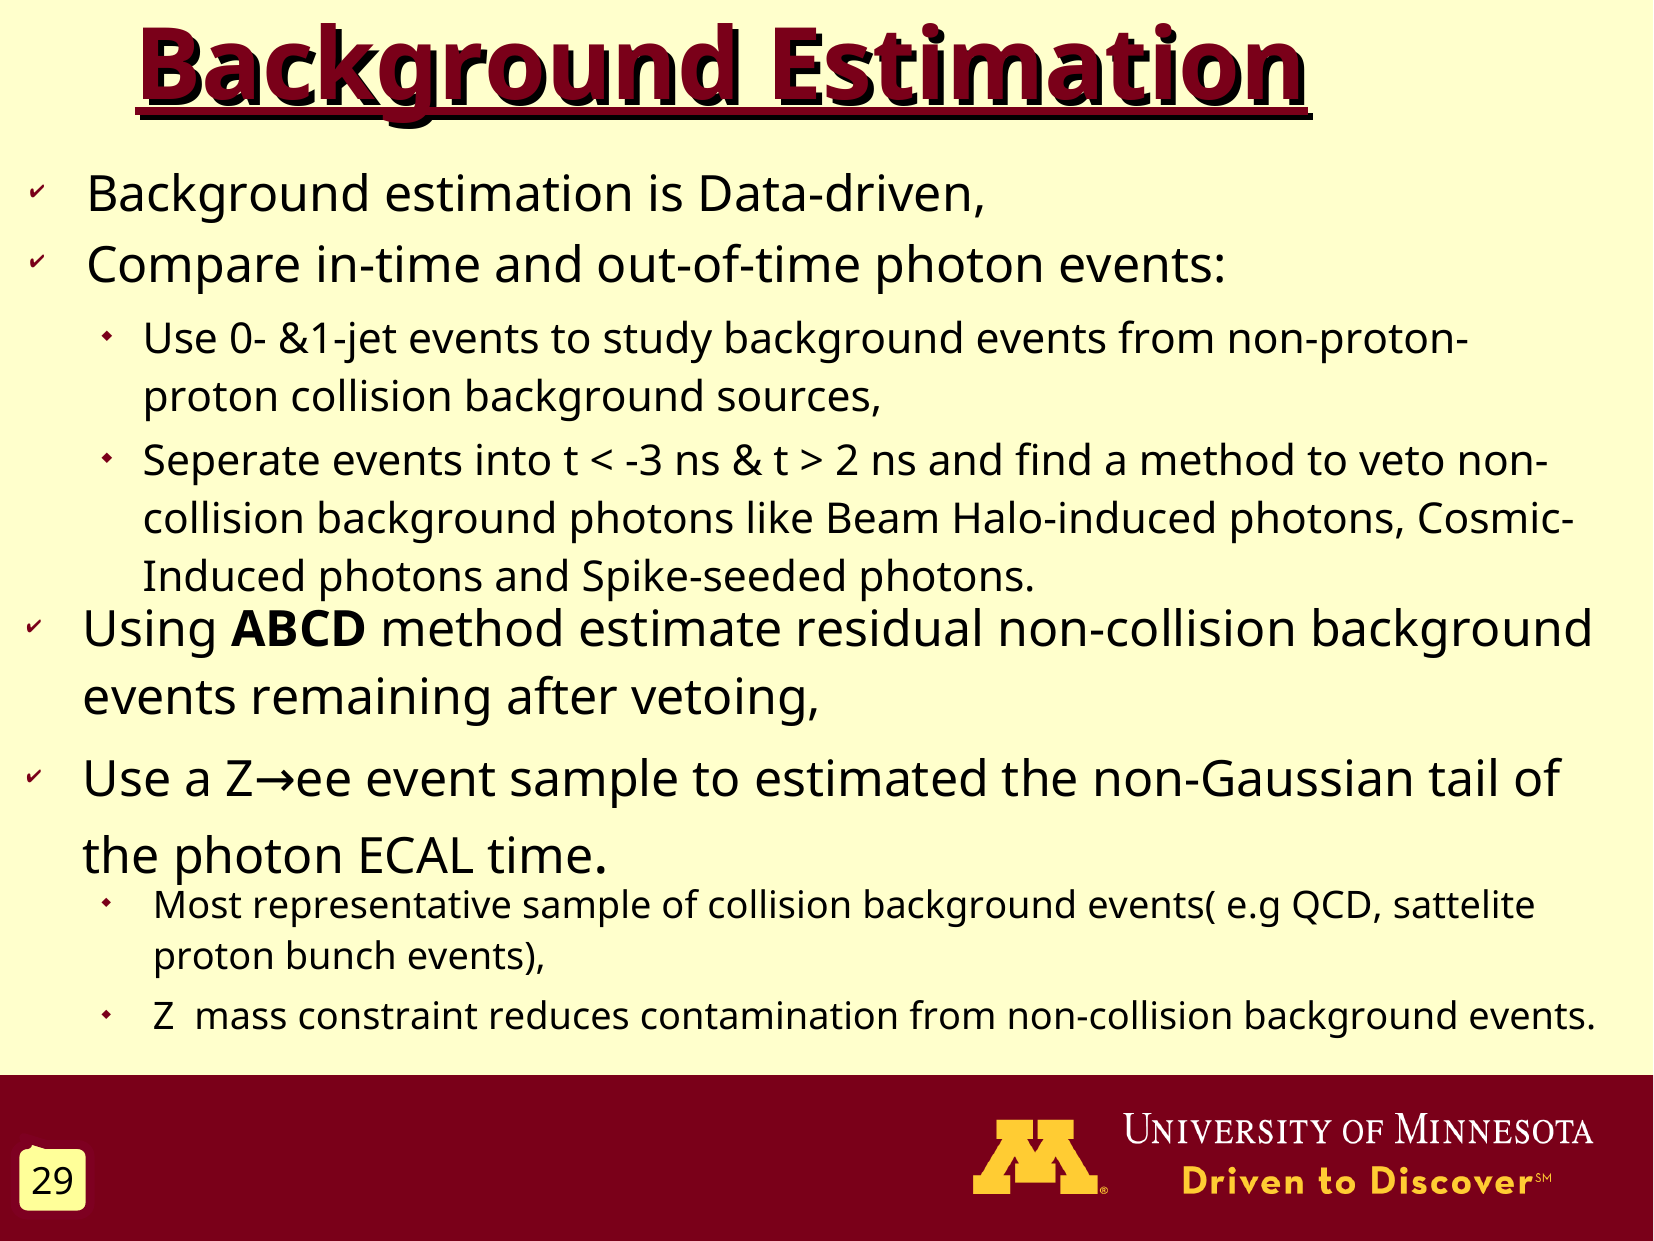

# Background Estimation
Background estimation is Data-driven,
Compare in-time and out-of-time photon events:
Use 0- &1-jet events to study background events from non-proton-proton collision background sources,
Seperate events into t < -3 ns & t > 2 ns and find a method to veto non-collision background photons like Beam Halo-induced photons, Cosmic-Induced photons and Spike-seeded photons.
Using ABCD method estimate residual non-collision background events remaining after vetoing,
Use a Z→ee event sample to estimated the non-Gaussian tail of the photon ECAL time.
Most representative sample of collision background events( e.g QCD, sattelite proton bunch events),
Z mass constraint reduces contamination from non-collision background events.
29